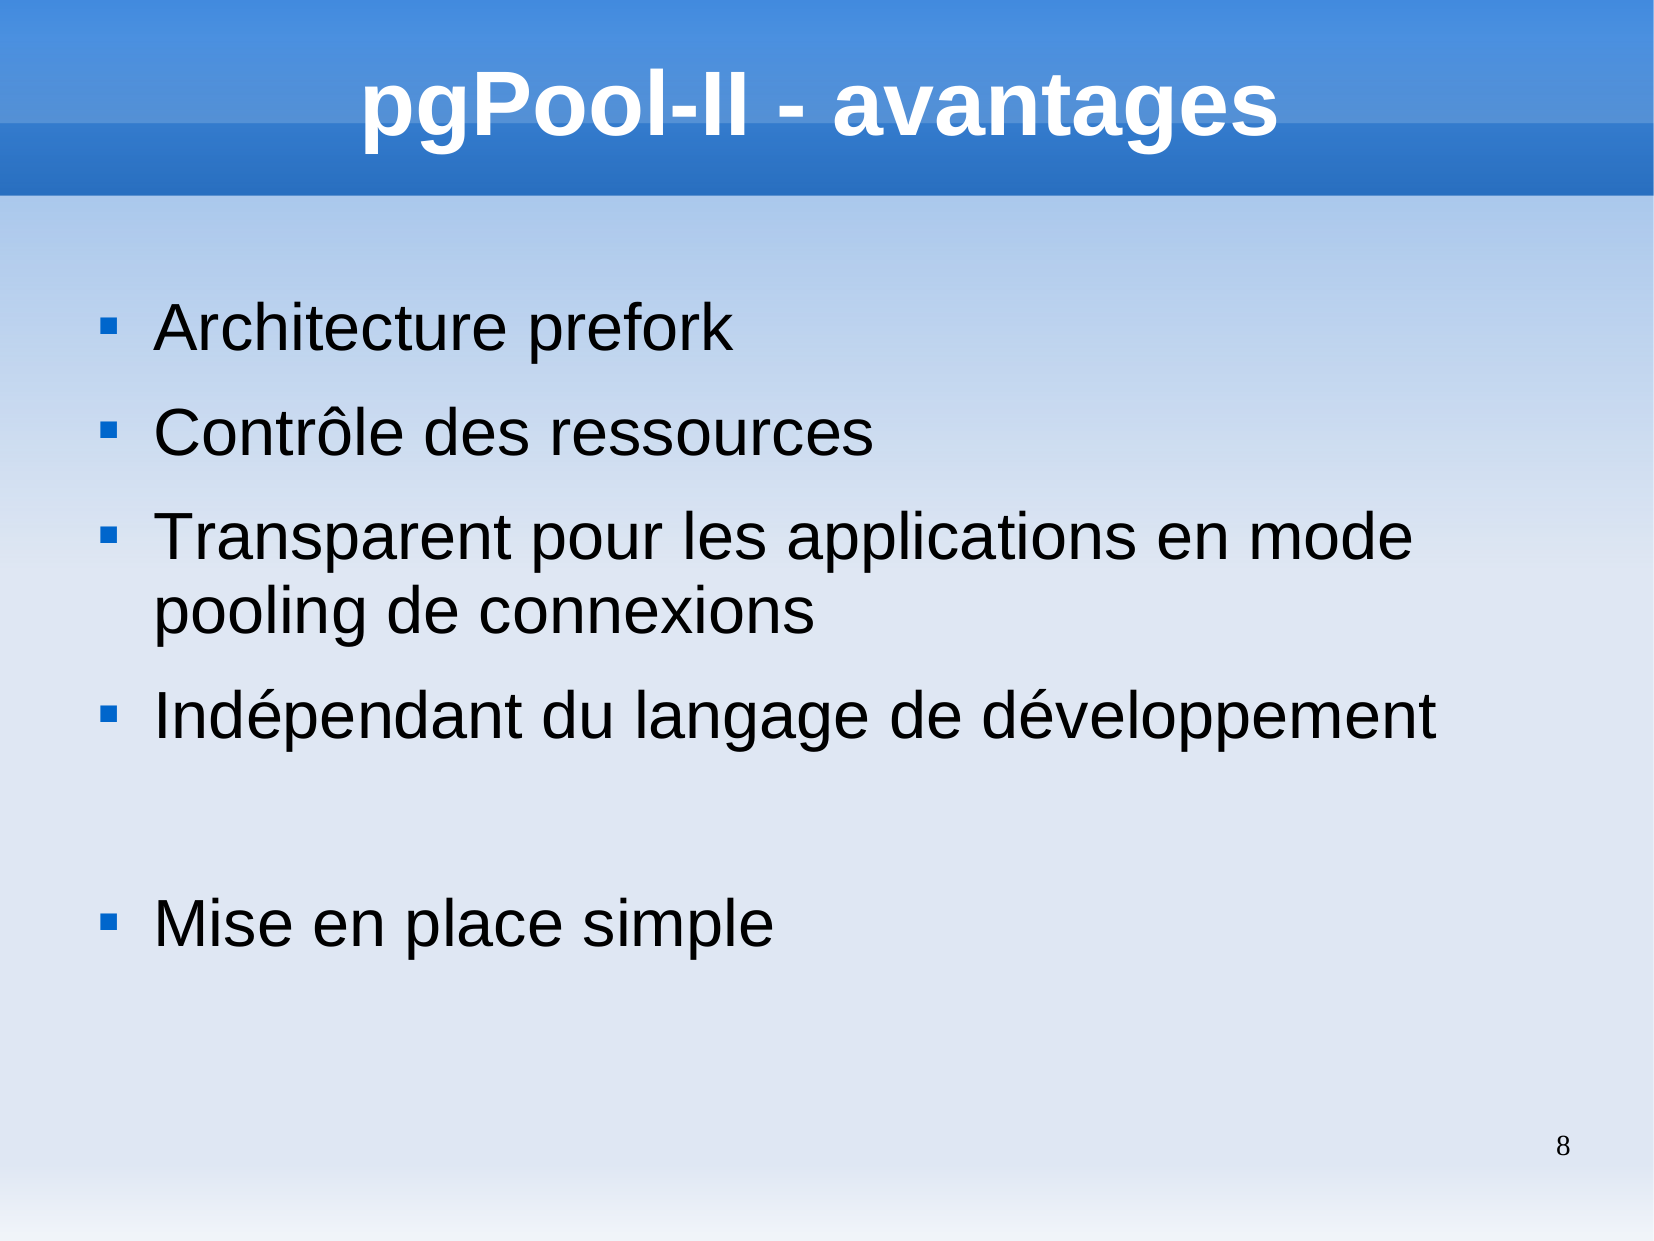

# pgPool-II - avantages
Architecture prefork
Contrôle des ressources
Transparent pour les applications en mode pooling de connexions
Indépendant du langage de développement
Mise en place simple
8